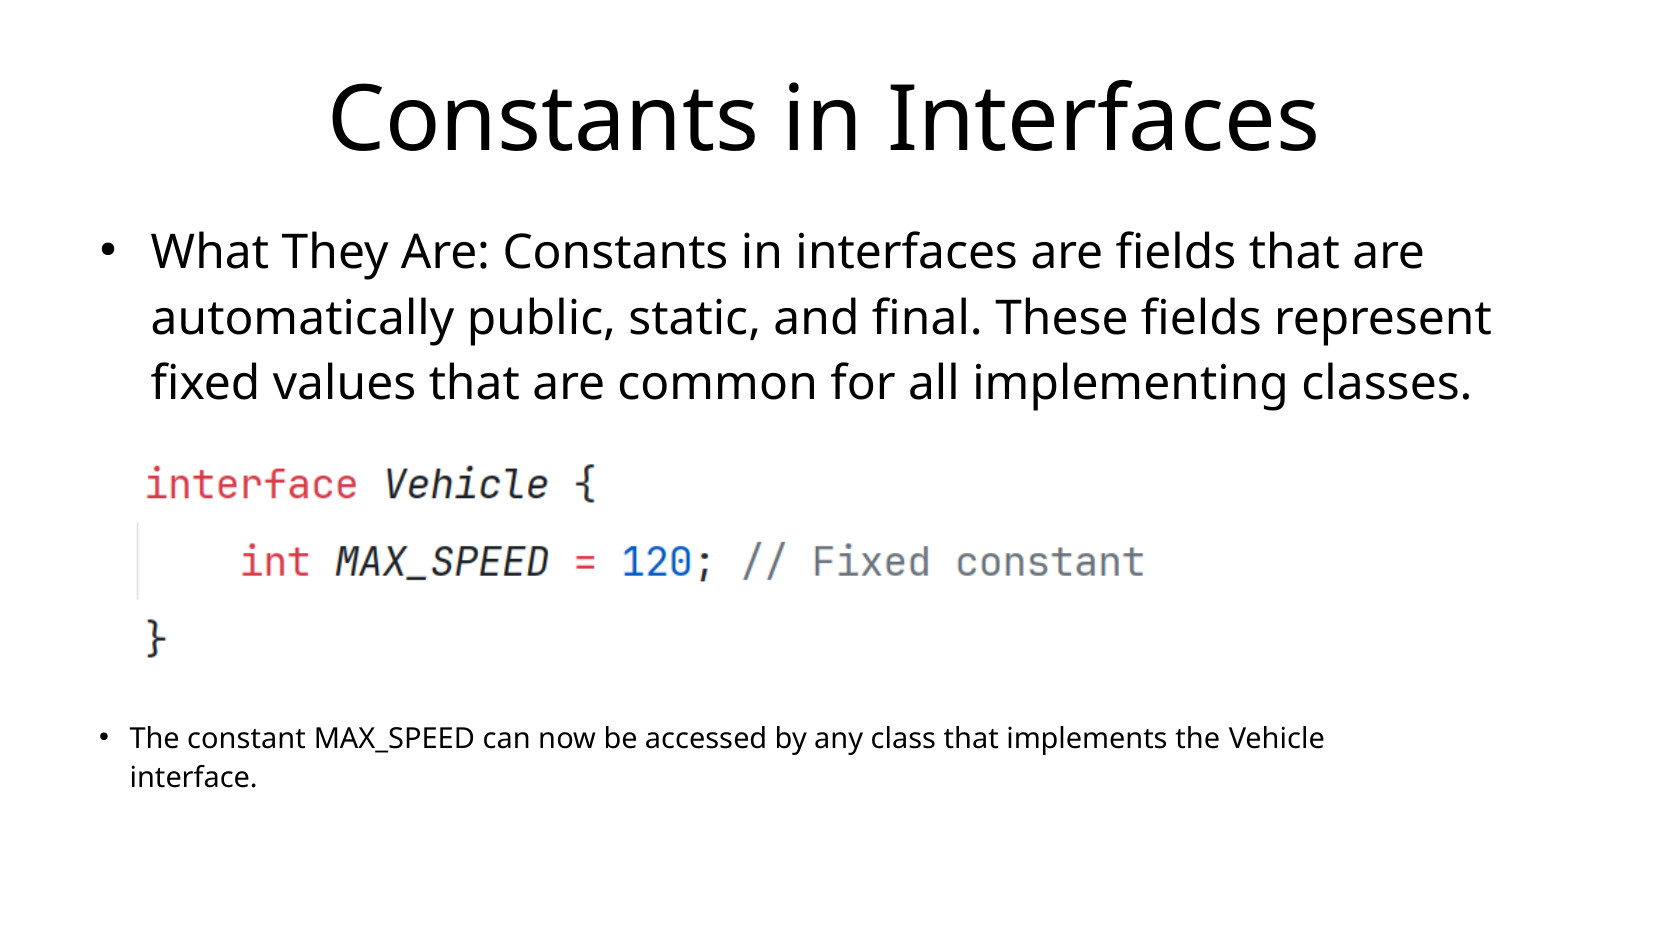

# Constants in Interfaces
What They Are: Constants in interfaces are fields that are automatically public, static, and final. These fields represent fixed values that are common for all implementing classes.
The constant MAX_SPEED can now be accessed by any class that implements the Vehicle interface.